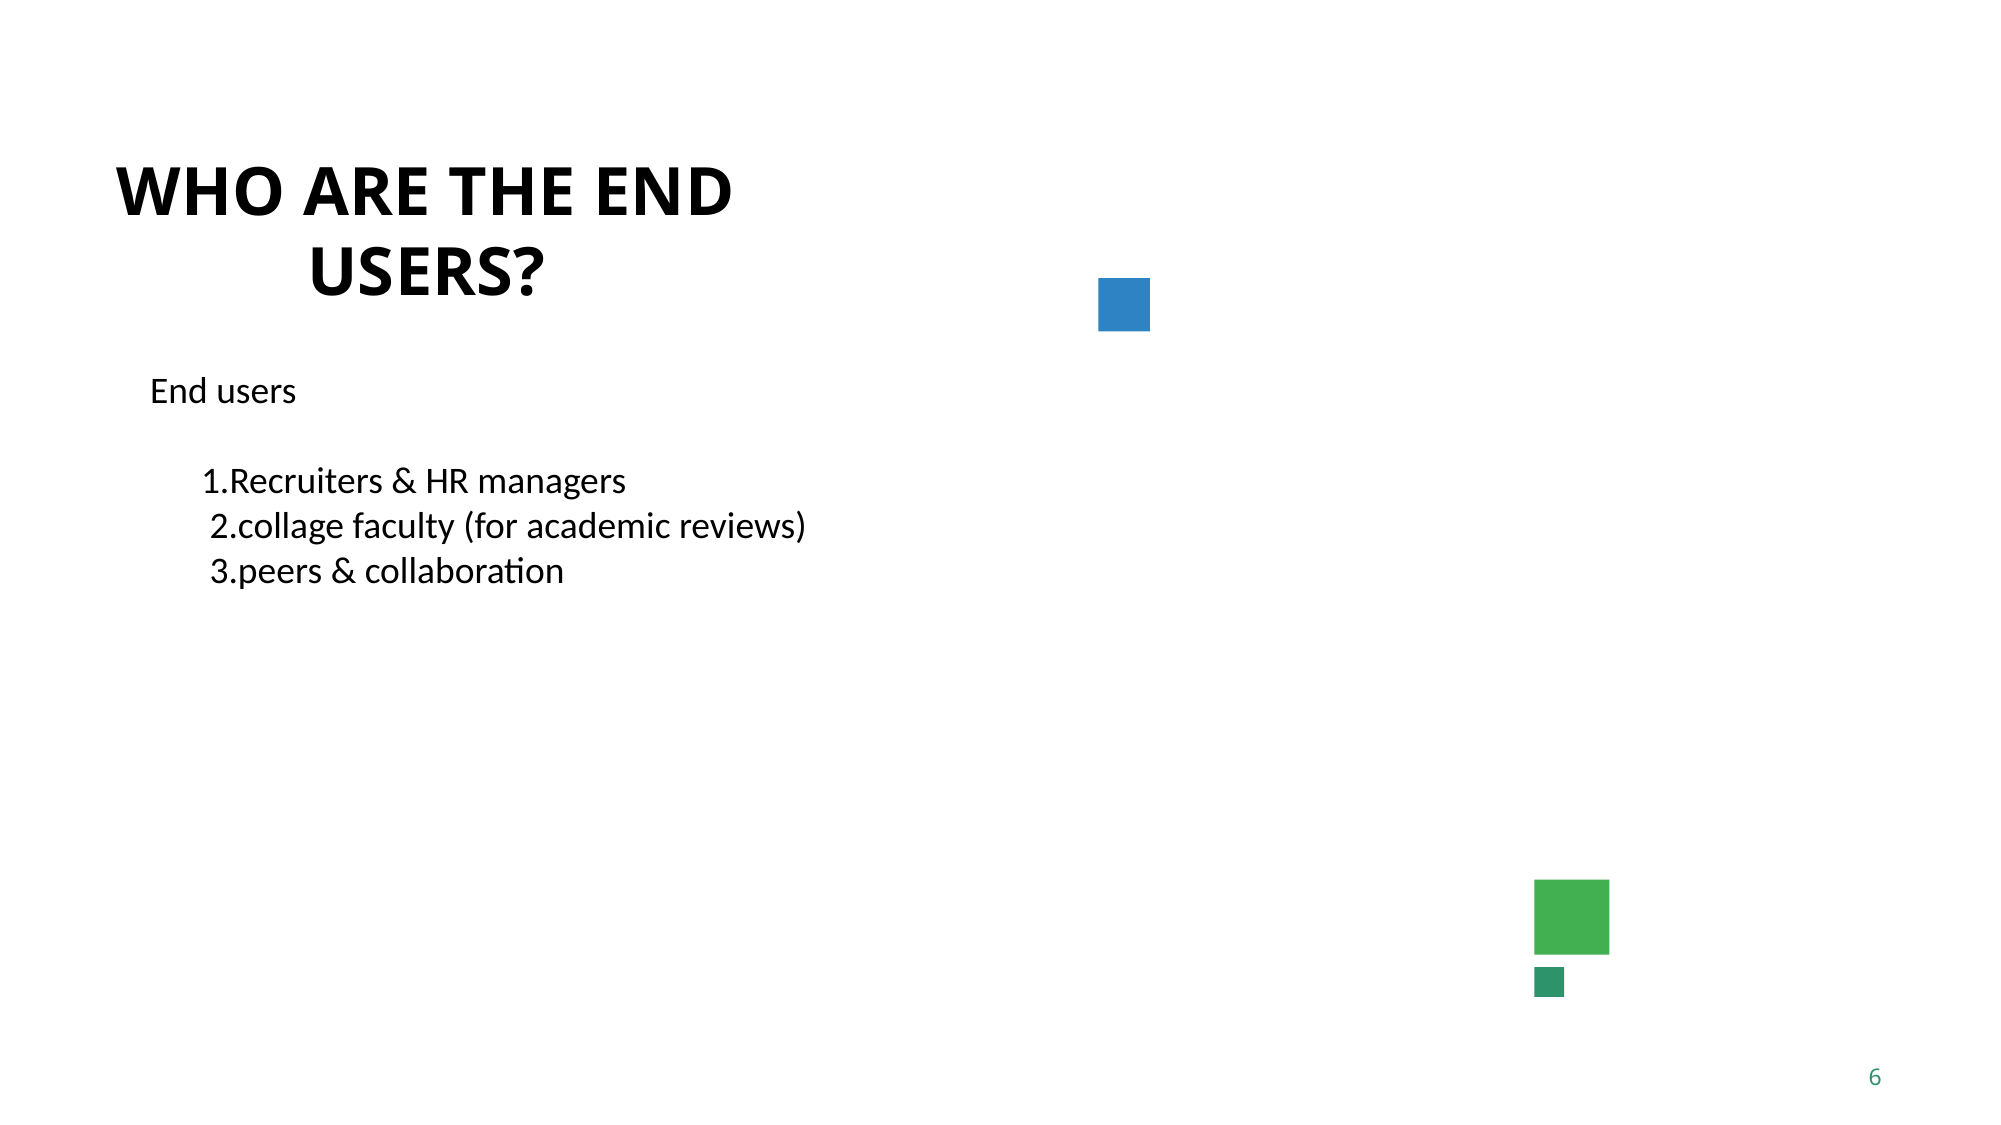

# WHO ARE THE END USERS?
 End users
 1.Recruiters & HR managers
 2.collage faculty (for academic reviews)
 3.peers & collaboration